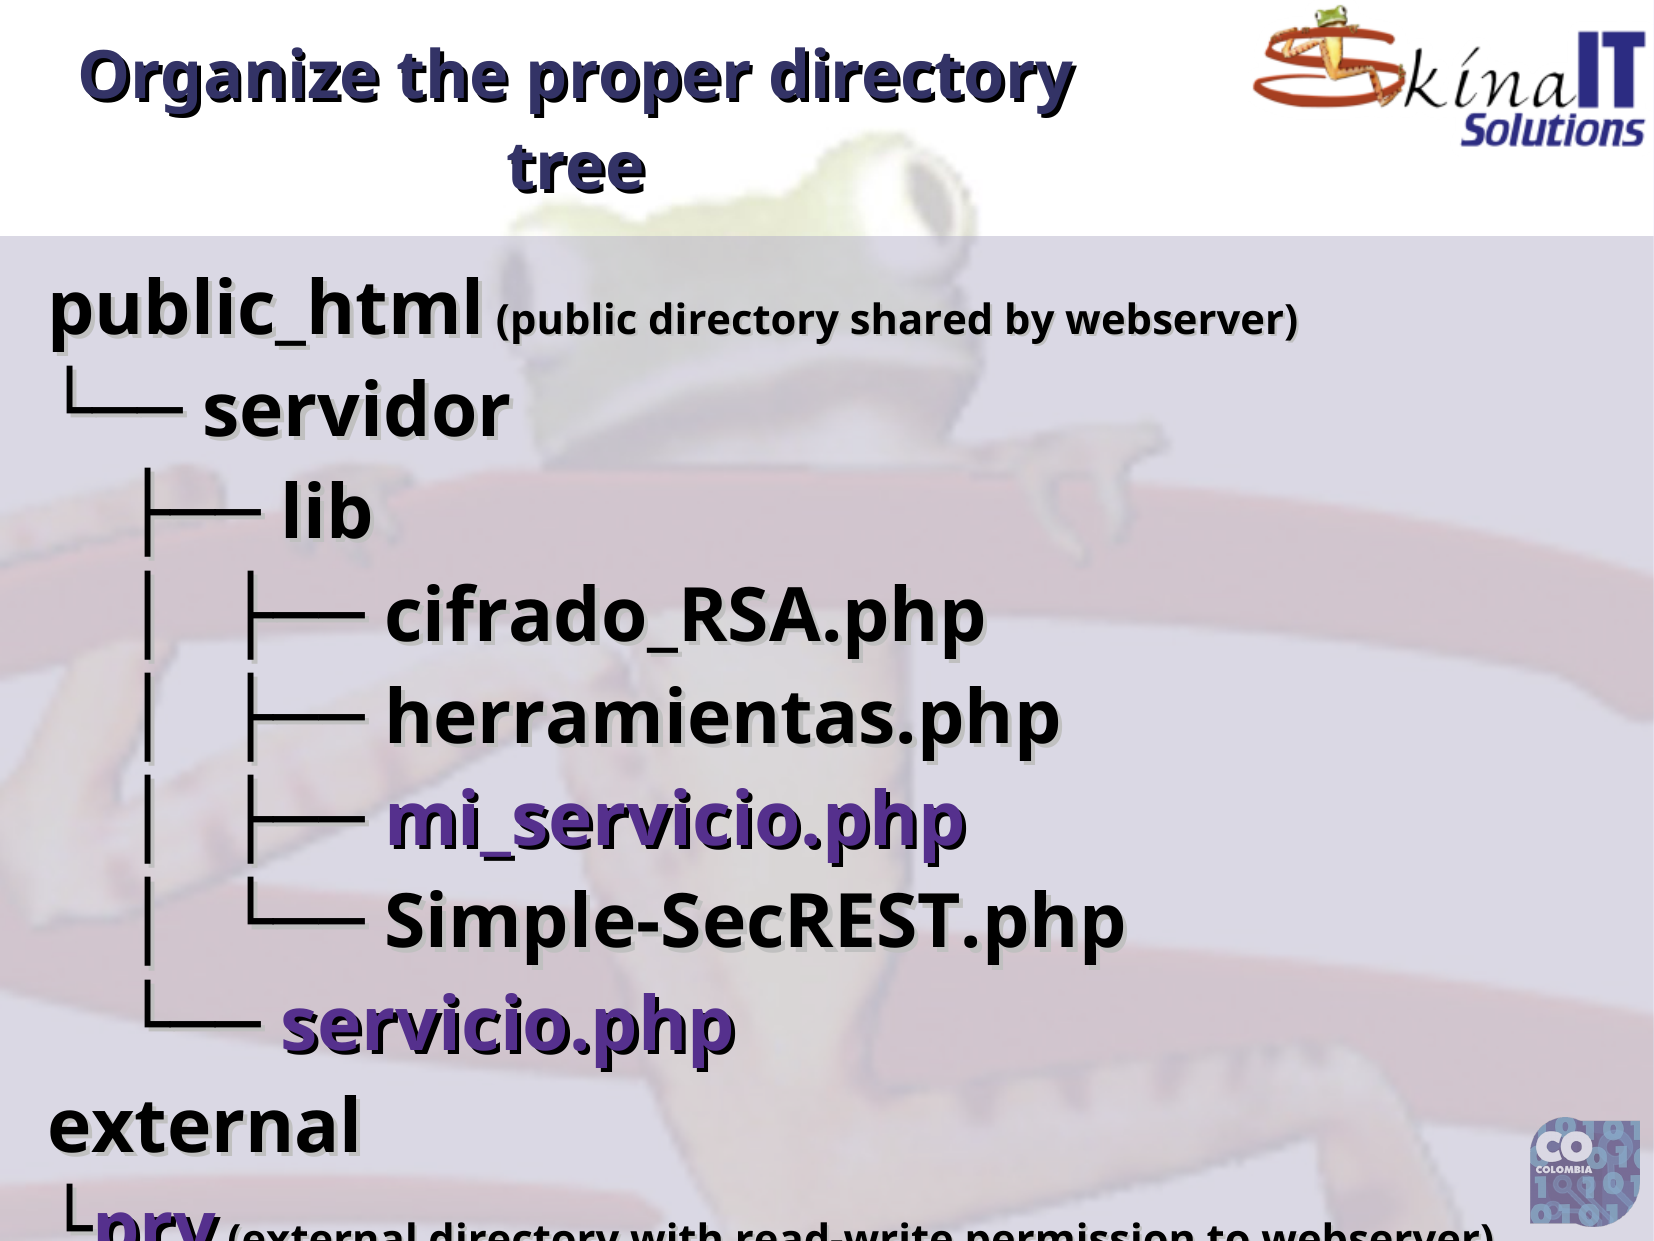

# Organize the proper directory tree
public_html (public directory shared by webserver)
└── servidor
 ├── lib
 │   ├── cifrado_RSA.php
 │   ├── herramientas.php
 │   ├── mi_servicio.php
 │   └── Simple-SecREST.php
    └── servicio.php
external
└prv (external directory with read-write permission to webserver)